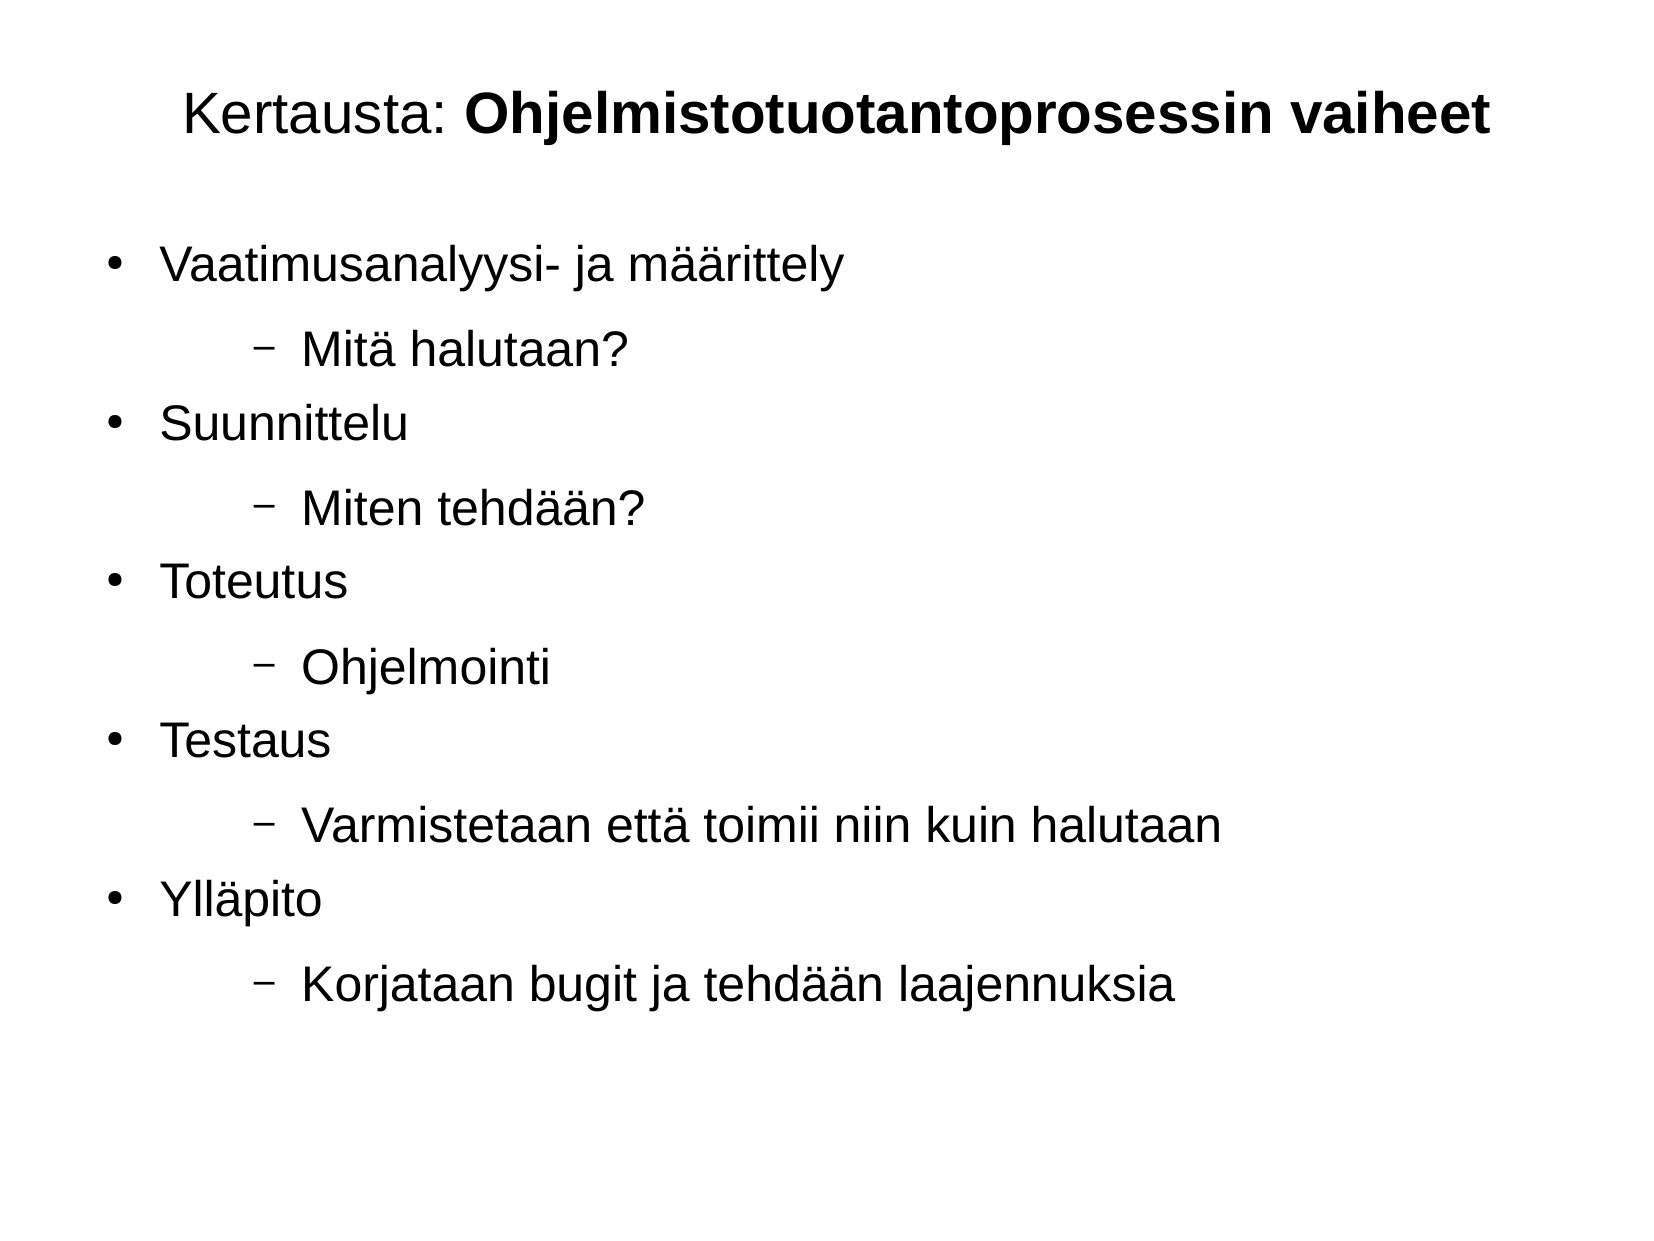

# Kertausta: Ohjelmistotuotantoprosessin vaiheet
Vaatimusanalyysi- ja määrittely
Mitä halutaan?
Suunnittelu
Miten tehdään?
Toteutus
Ohjelmointi
Testaus
Varmistetaan että toimii niin kuin halutaan
Ylläpito
Korjataan bugit ja tehdään laajennuksia